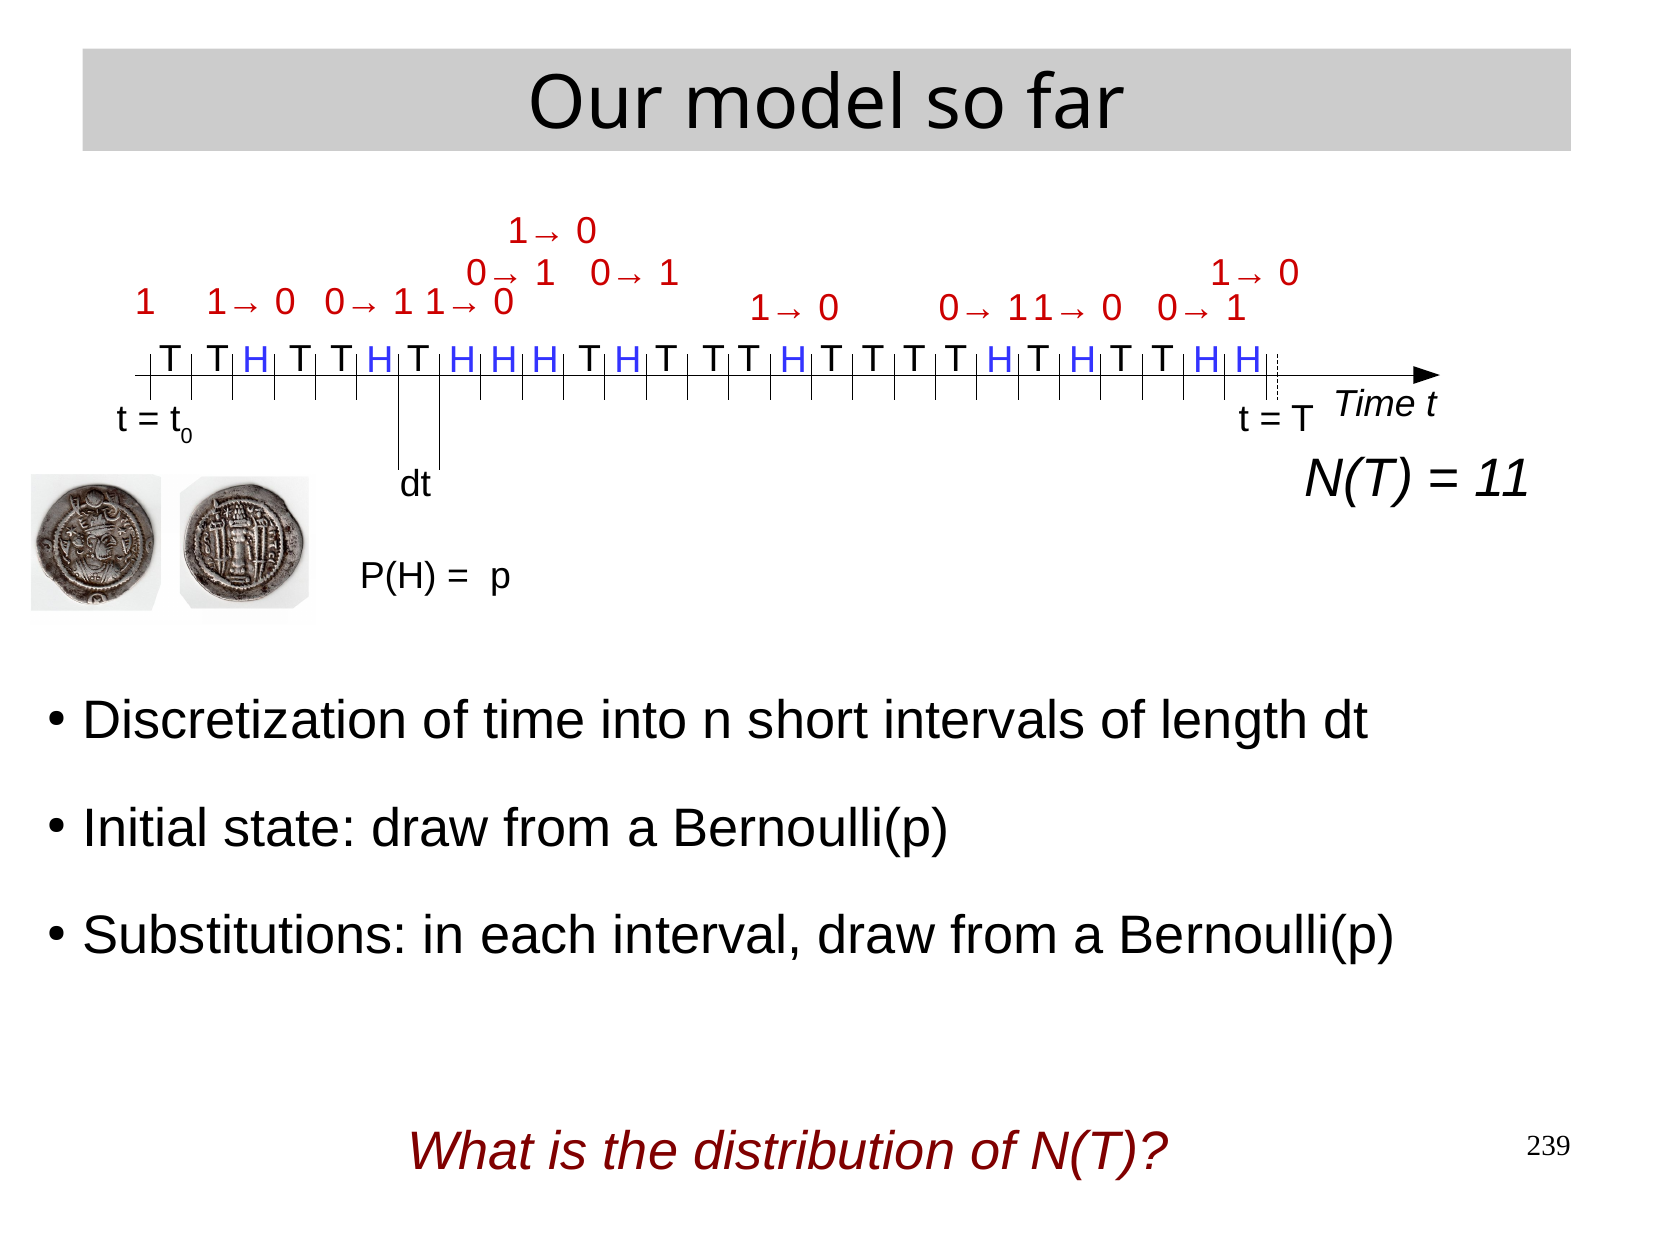

# Our model so far
1→ 0
0→ 1
0→ 1
1→ 0
1
1→ 0
0→ 1
1→ 0
1→ 0
0→ 1
1→ 0
0→ 1
T
T
T
T
T
T
T
T
T
T
T
T
T
T
T
T
H
H
H
H
H
H
H
H
H
H
H
Time t
t = t0
t = T
N(T) = 11
dt
P(H) = p
Discretization of time into n short intervals of length dt
Initial state: draw from a Bernoulli(p)
Substitutions: in each interval, draw from a Bernoulli(p)
What is the distribution of N(T)?
239